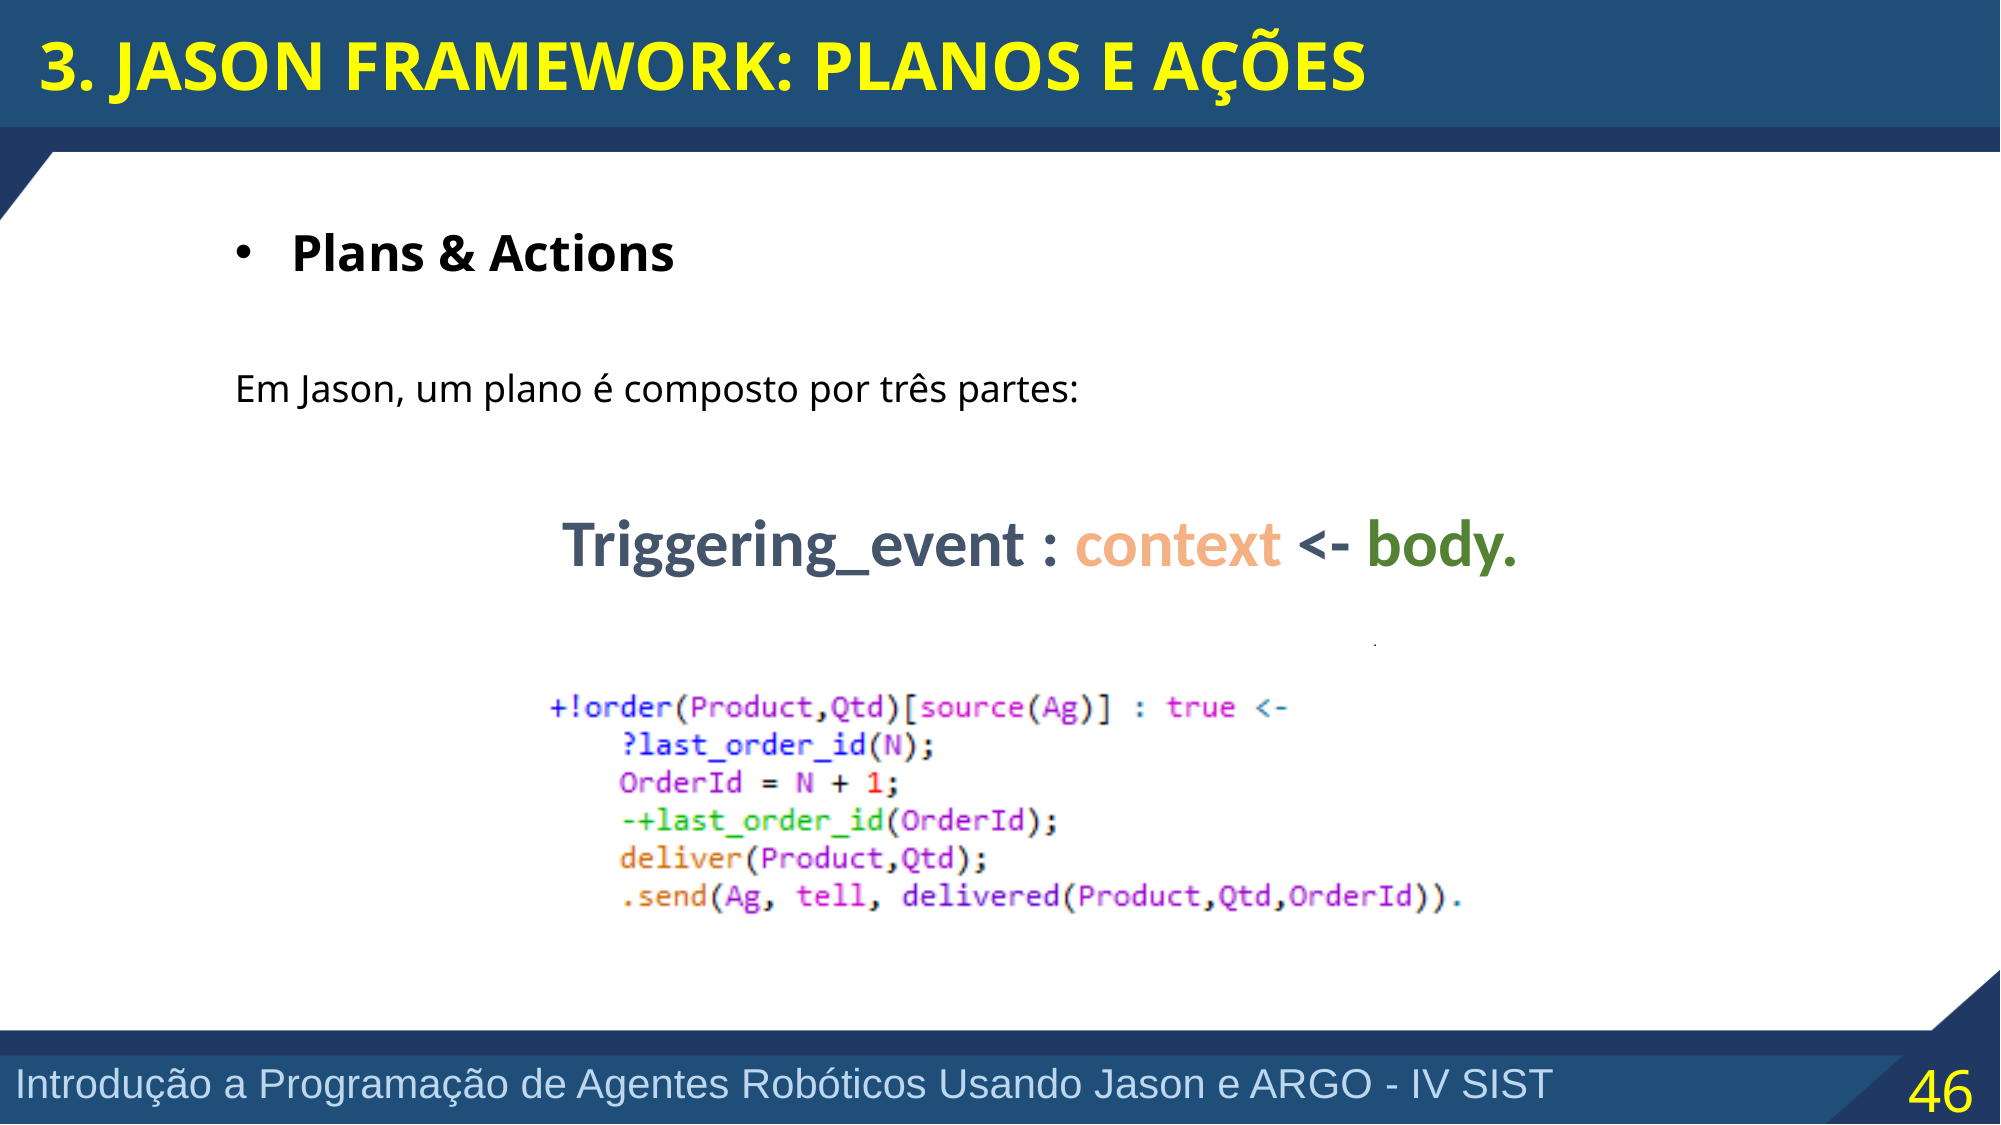

3. JASON FRAMEWORK: PLANOS E AÇÕES
Plans & Actions
Em Jason, um plano é composto por três partes:
Triggering_event : context <- body.